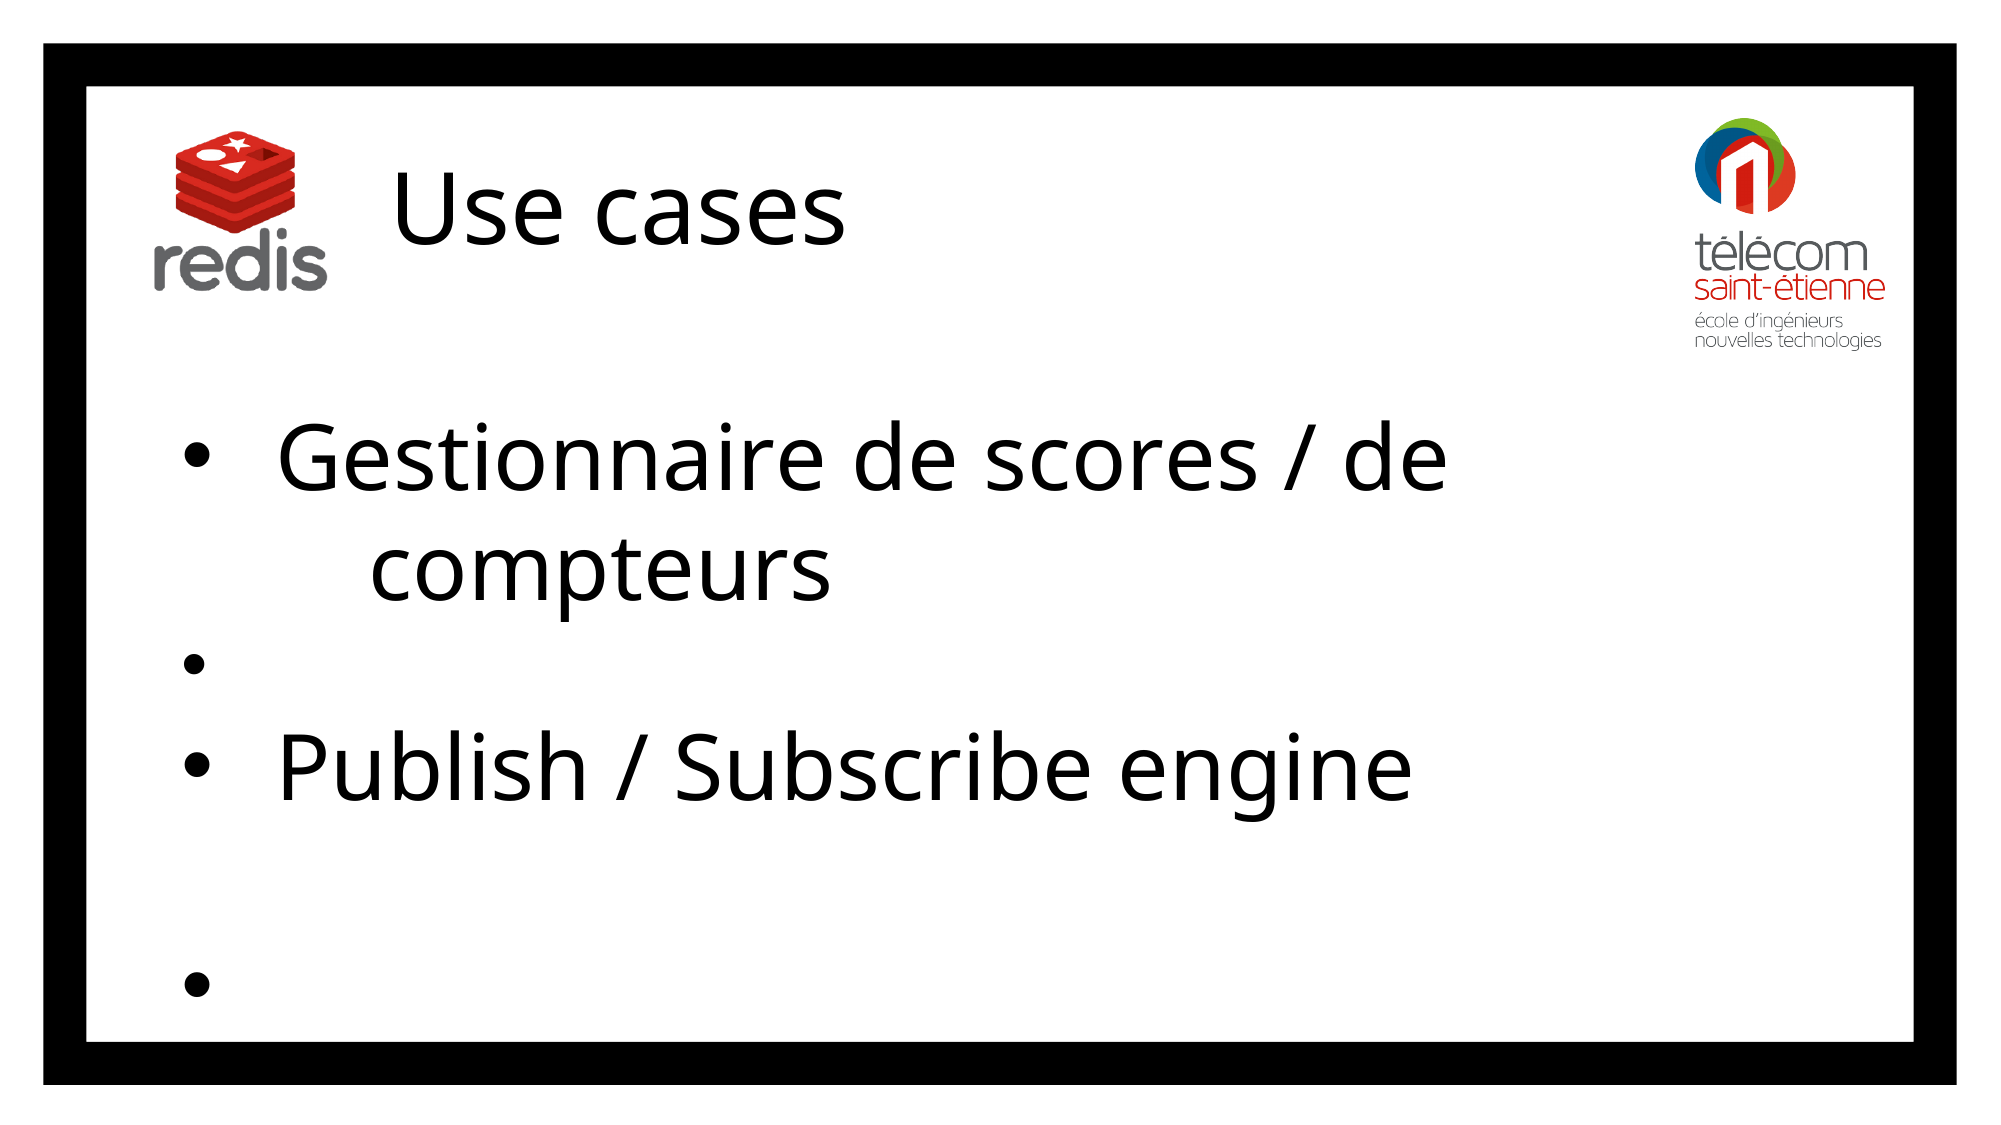

# Use cases
Gestionnaire de scores / de compteurs
Publish / Subscribe engine